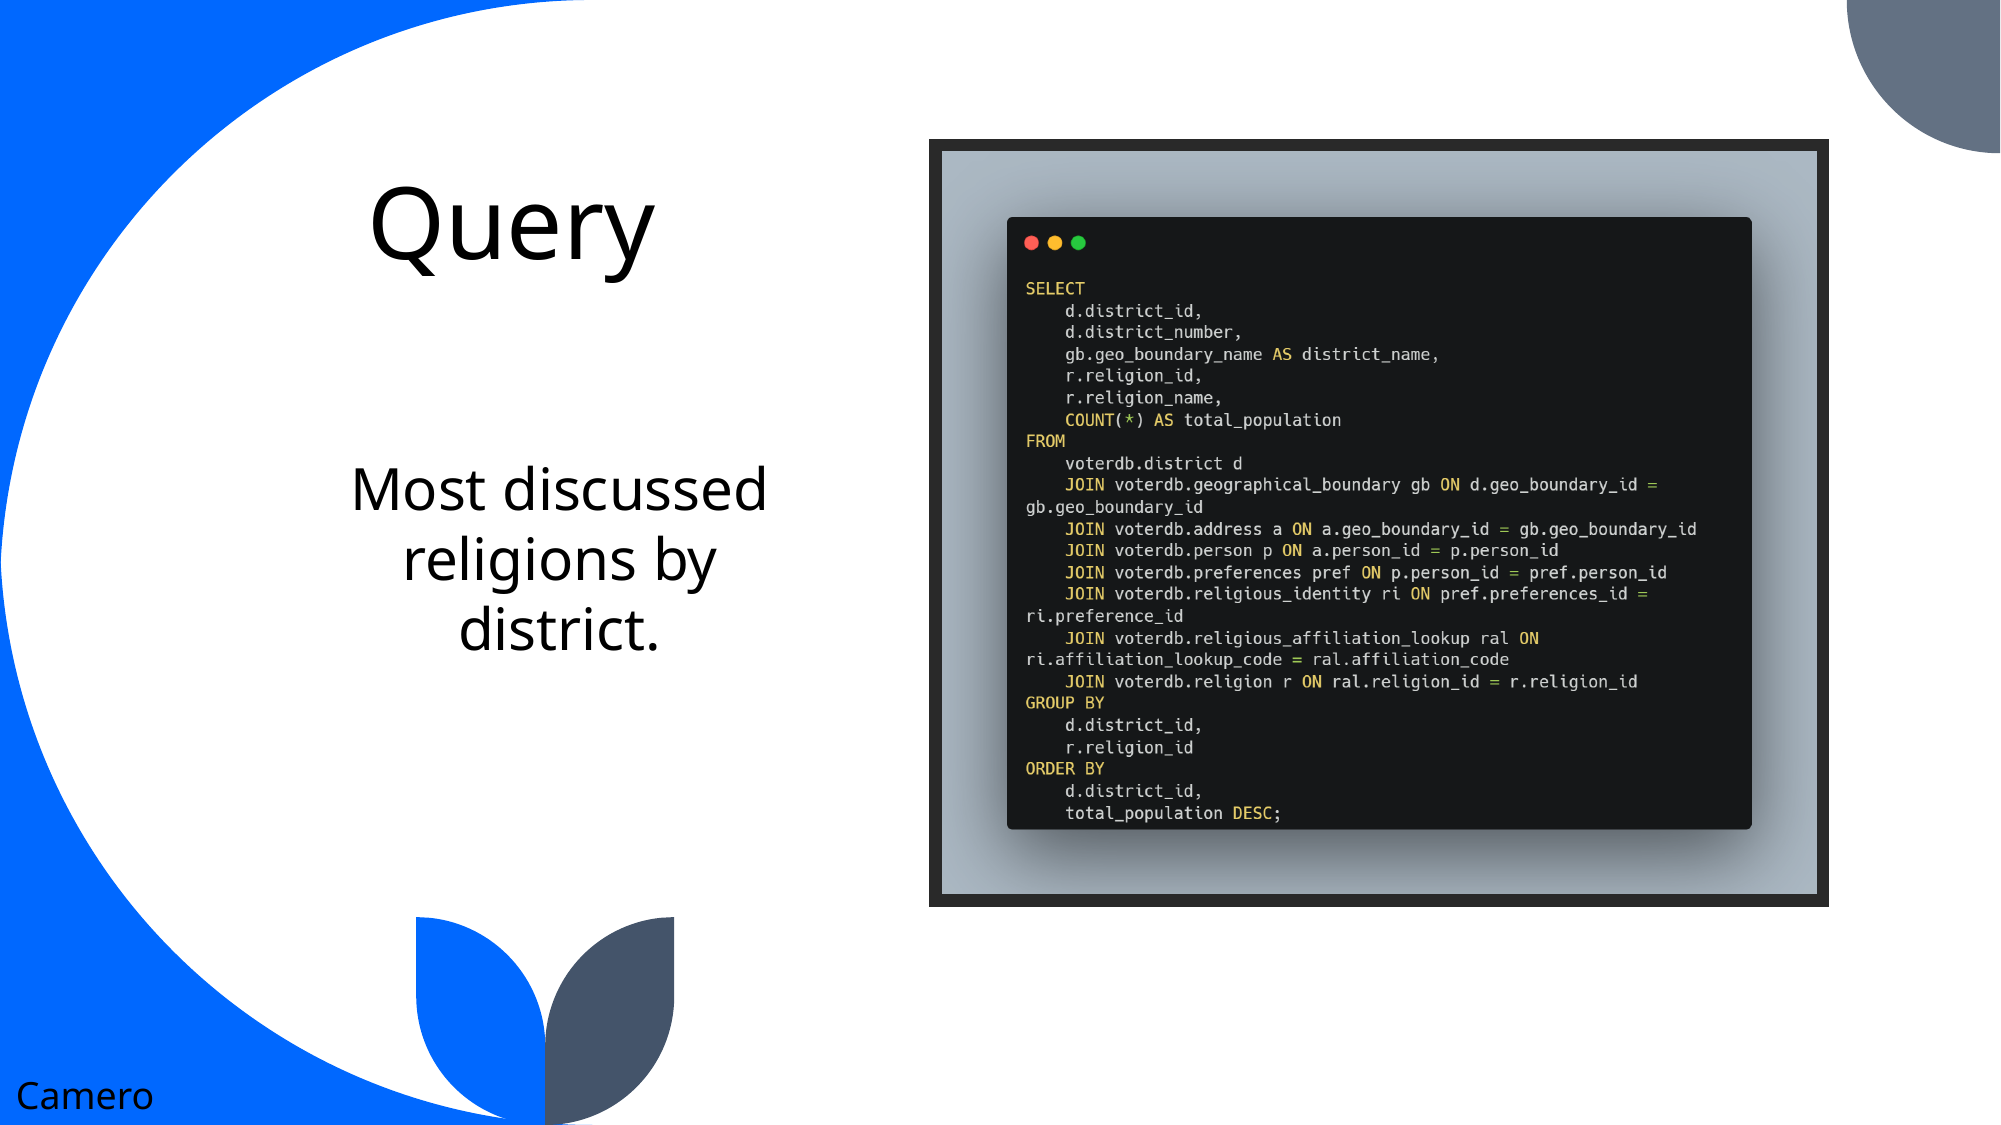

Query
Most discussed religions by district.
Cameron